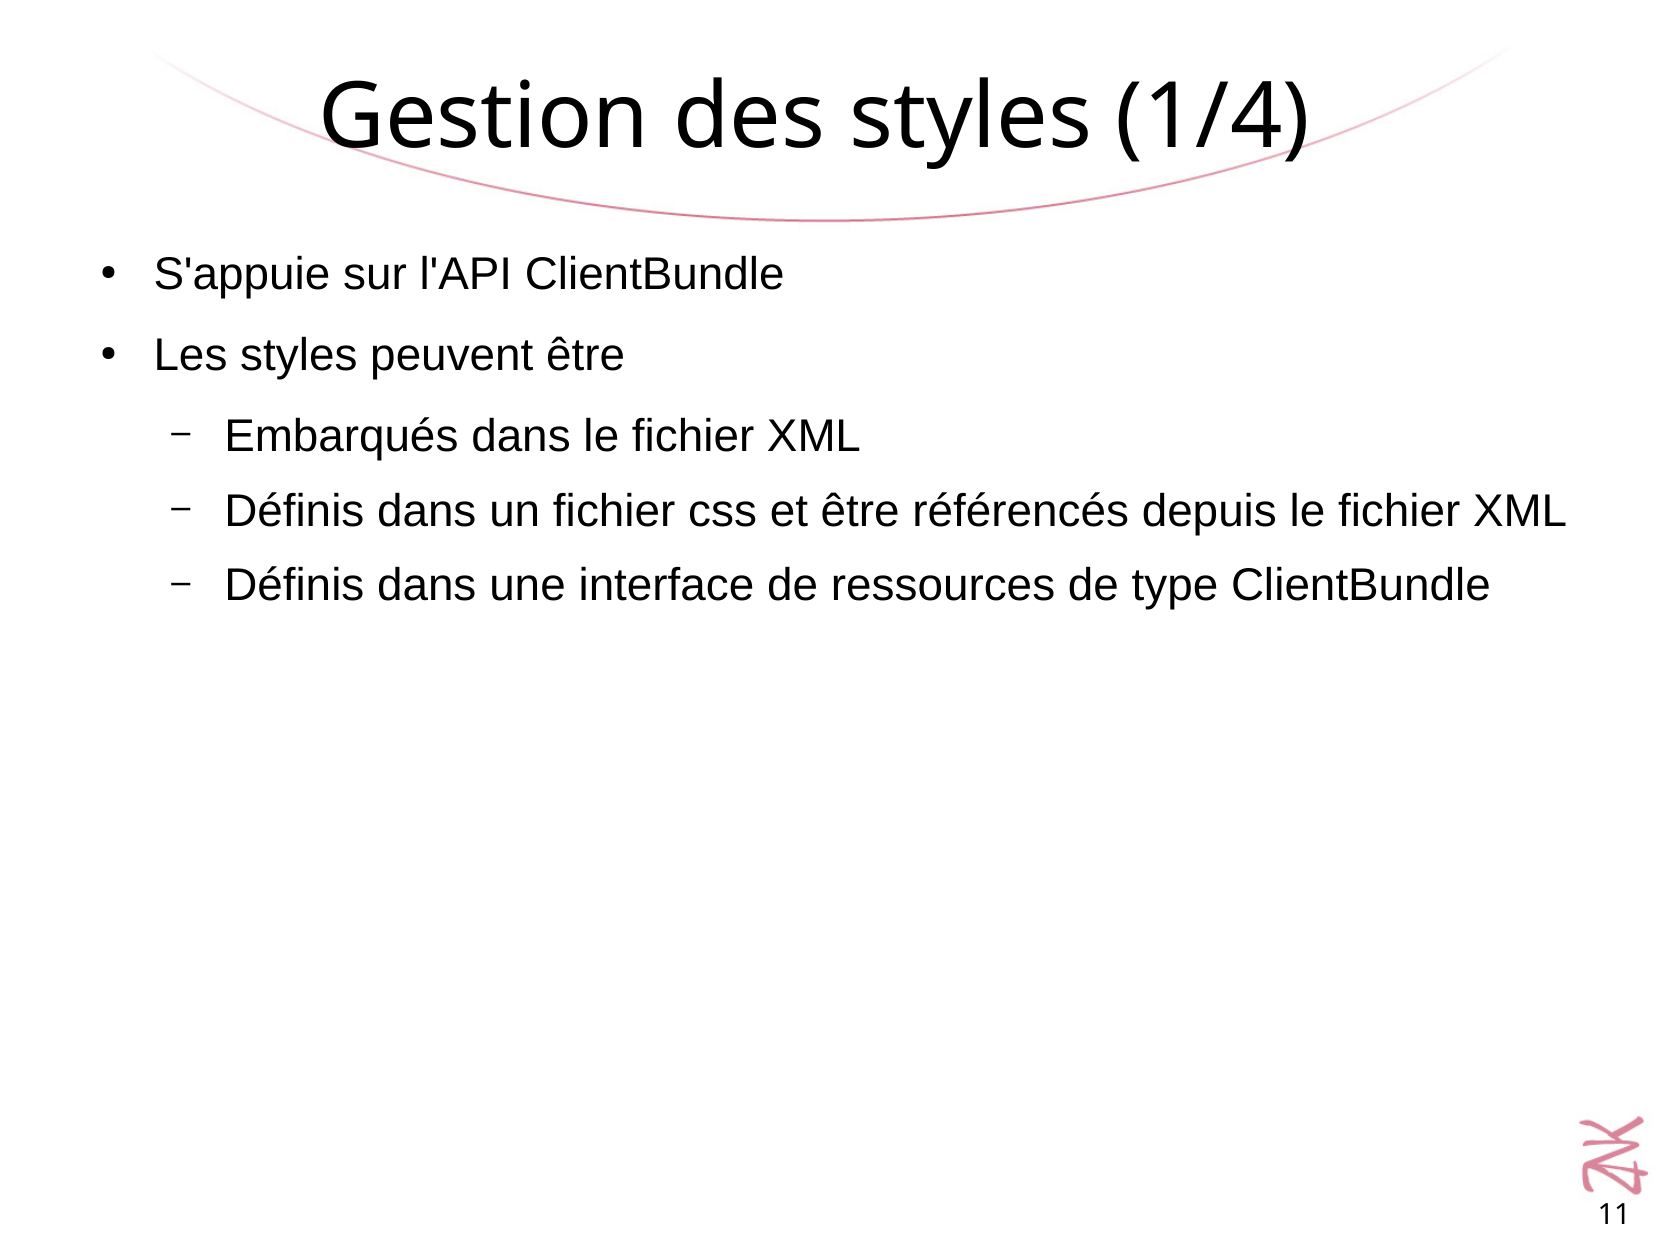

# Gestion des styles (1/4)
S'appuie sur l'API ClientBundle
Les styles peuvent être
Embarqués dans le fichier XML
Définis dans un fichier css et être référencés depuis le fichier XML
Définis dans une interface de ressources de type ClientBundle
11